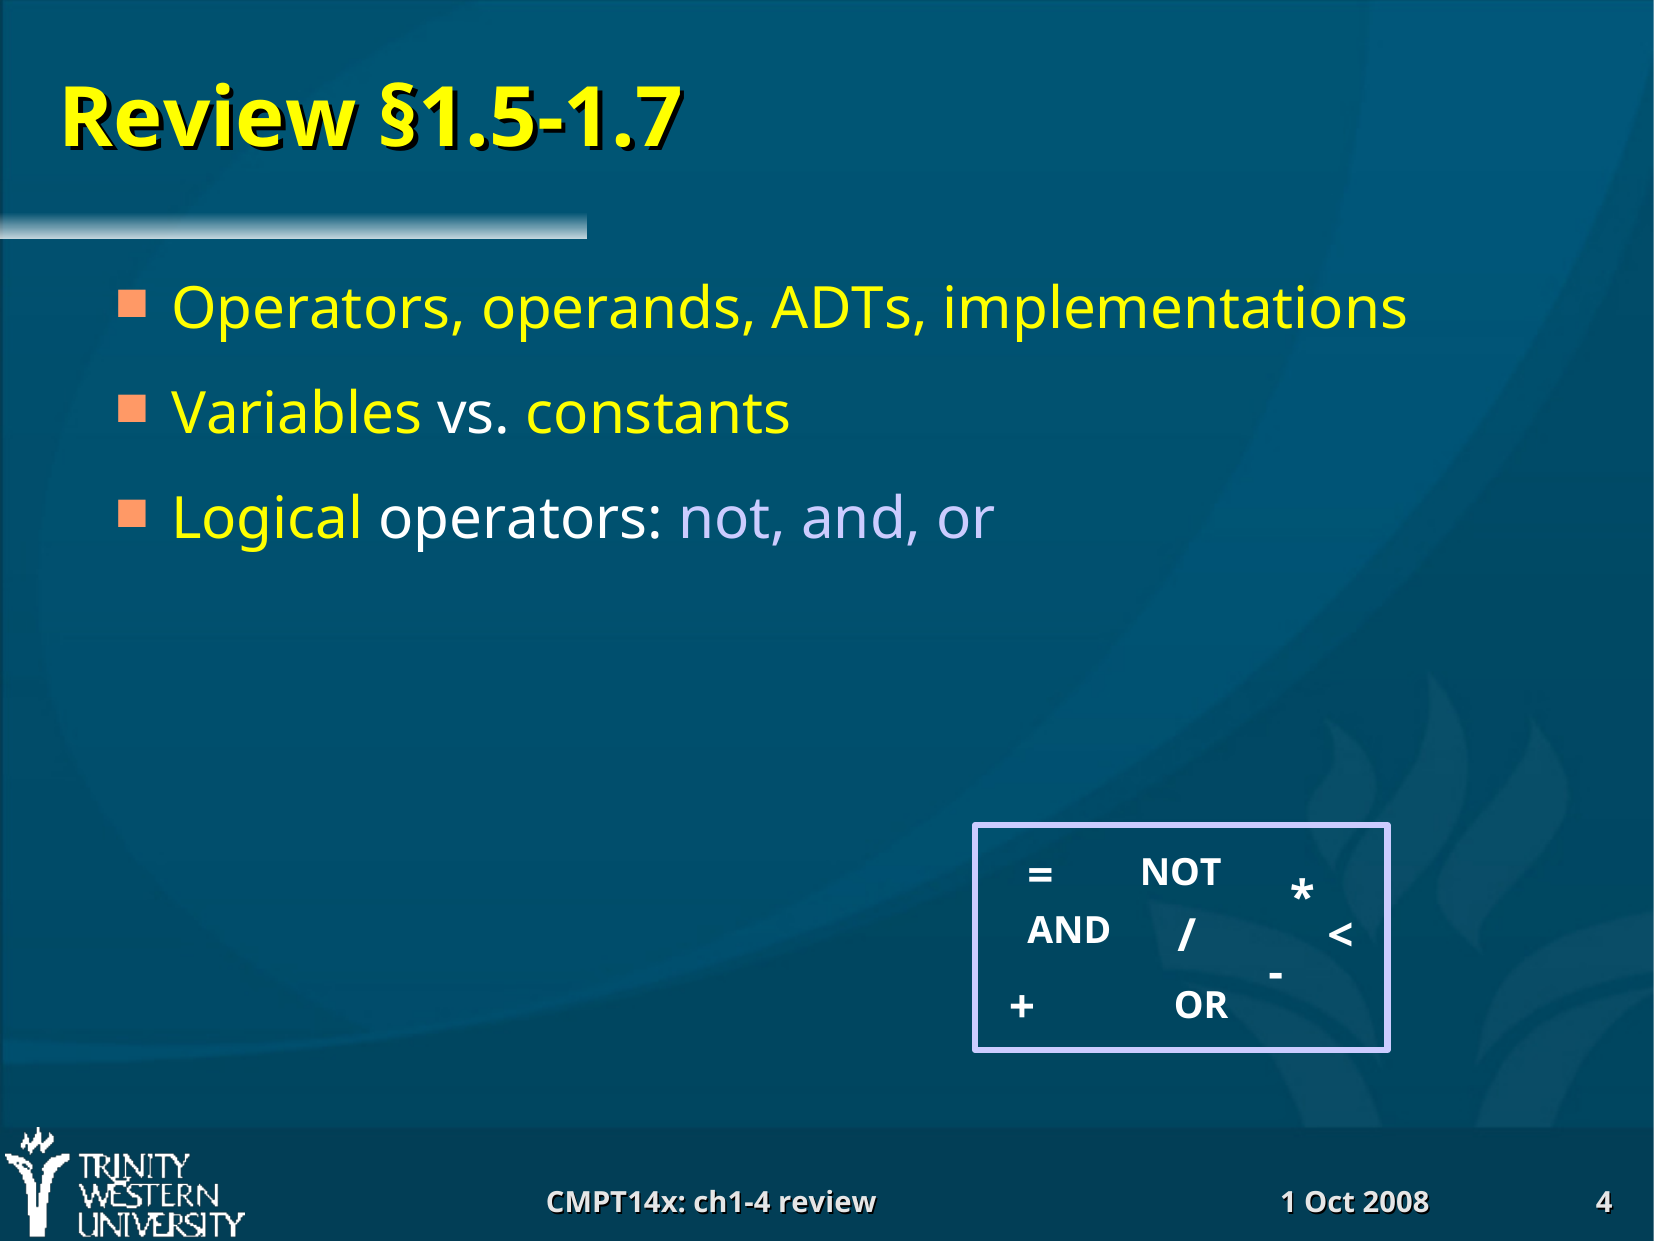

# Review §1.5-1.7
Operators, operands, ADTs, implementations
Variables vs. constants
Logical operators: not, and, or
NOT
=
*
AND
/
<
-
+
OR
CMPT14x: ch1-4 review
1 Oct 2008
4